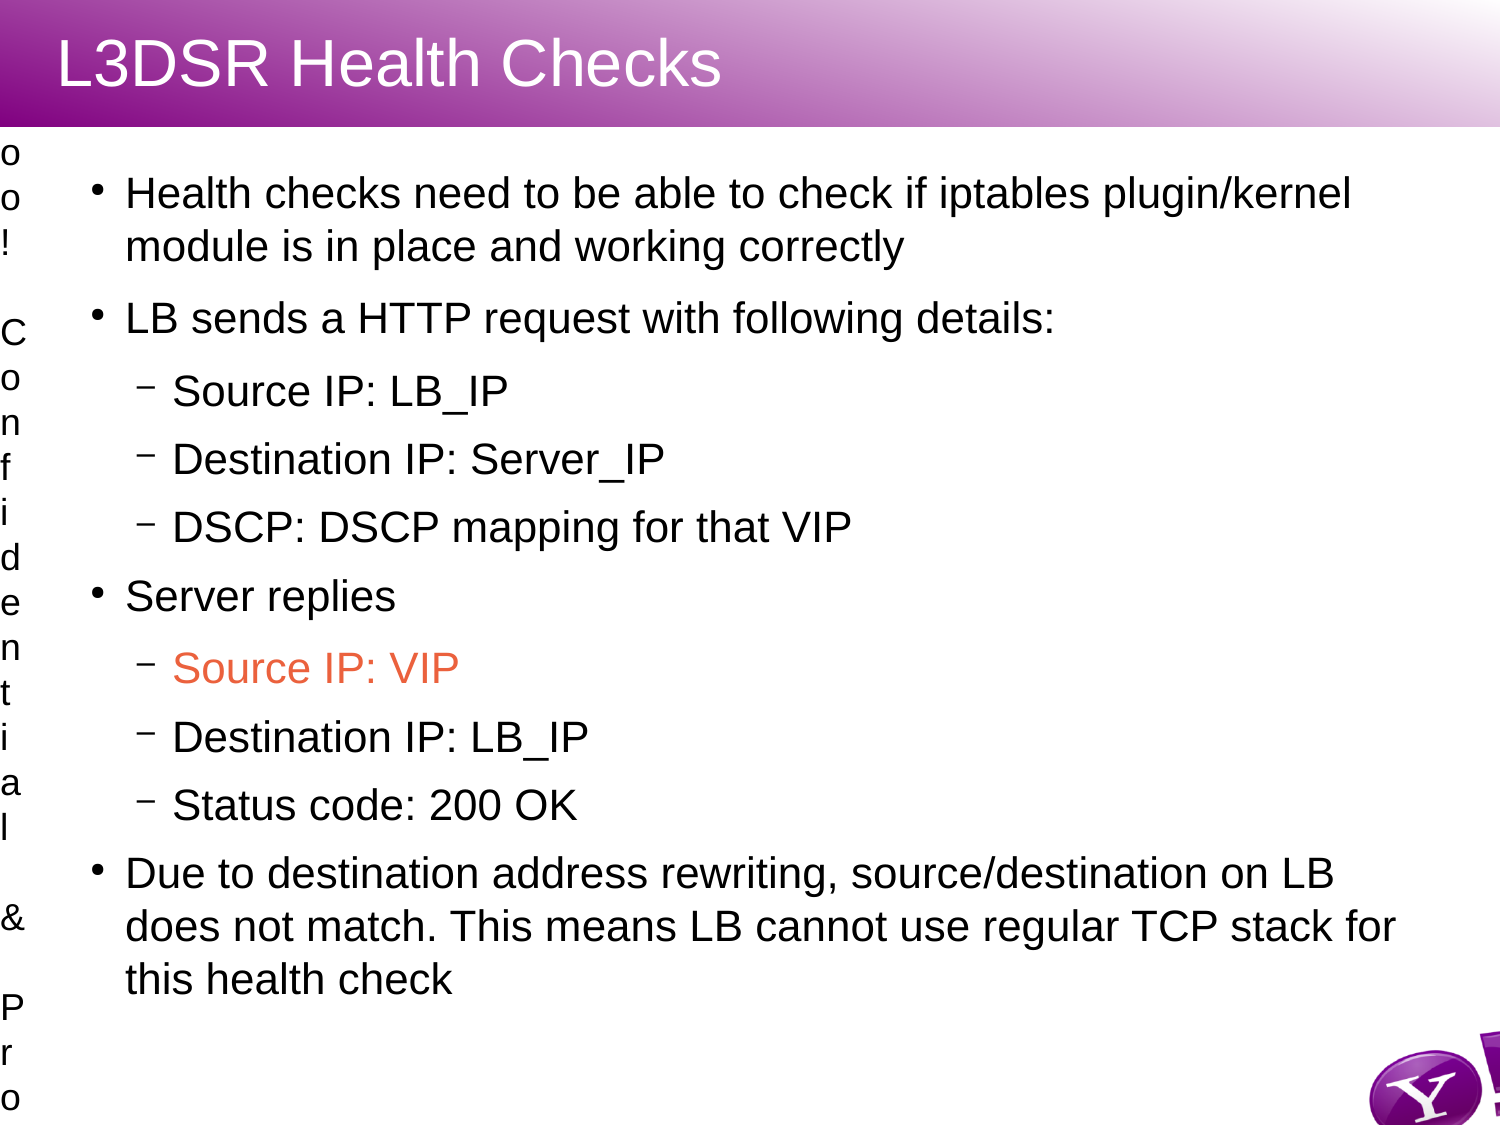

L3DSR Health Checks
18
#
Health checks need to be able to check if iptables plugin/kernel module is in place and working correctly
LB sends a HTTP request with following details:
Source IP: LB_IP
Destination IP: Server_IP
DSCP: DSCP mapping for that VIP
Server replies
Source IP: VIP
Destination IP: LB_IP
Status code: 200 OK
Due to destination address rewriting, source/destination on LB does not match. This means LB cannot use regular TCP stack for this health check